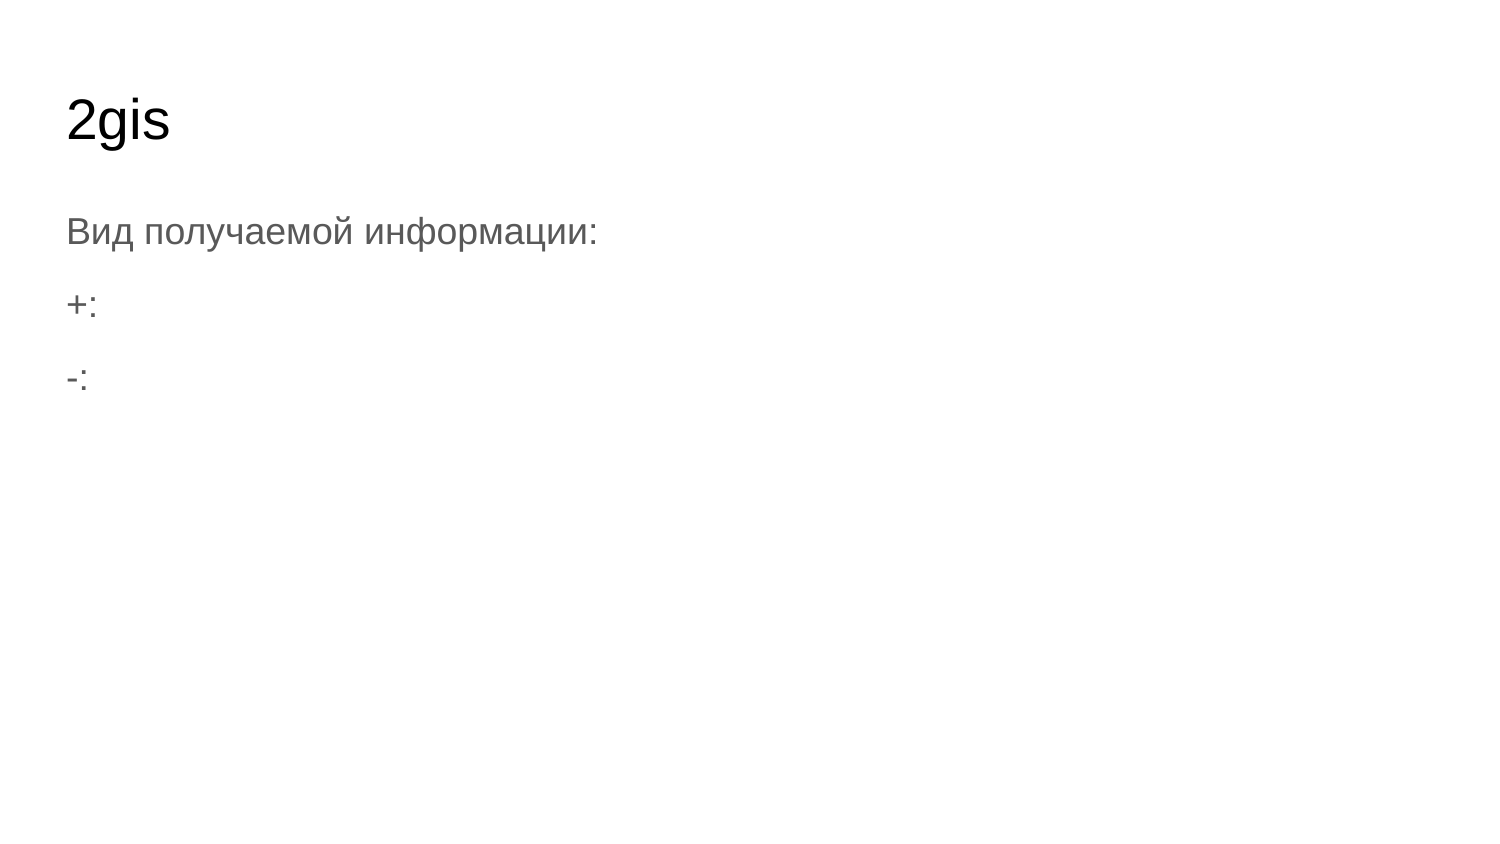

# 2gis
Вид получаемой информации:
+:
-: